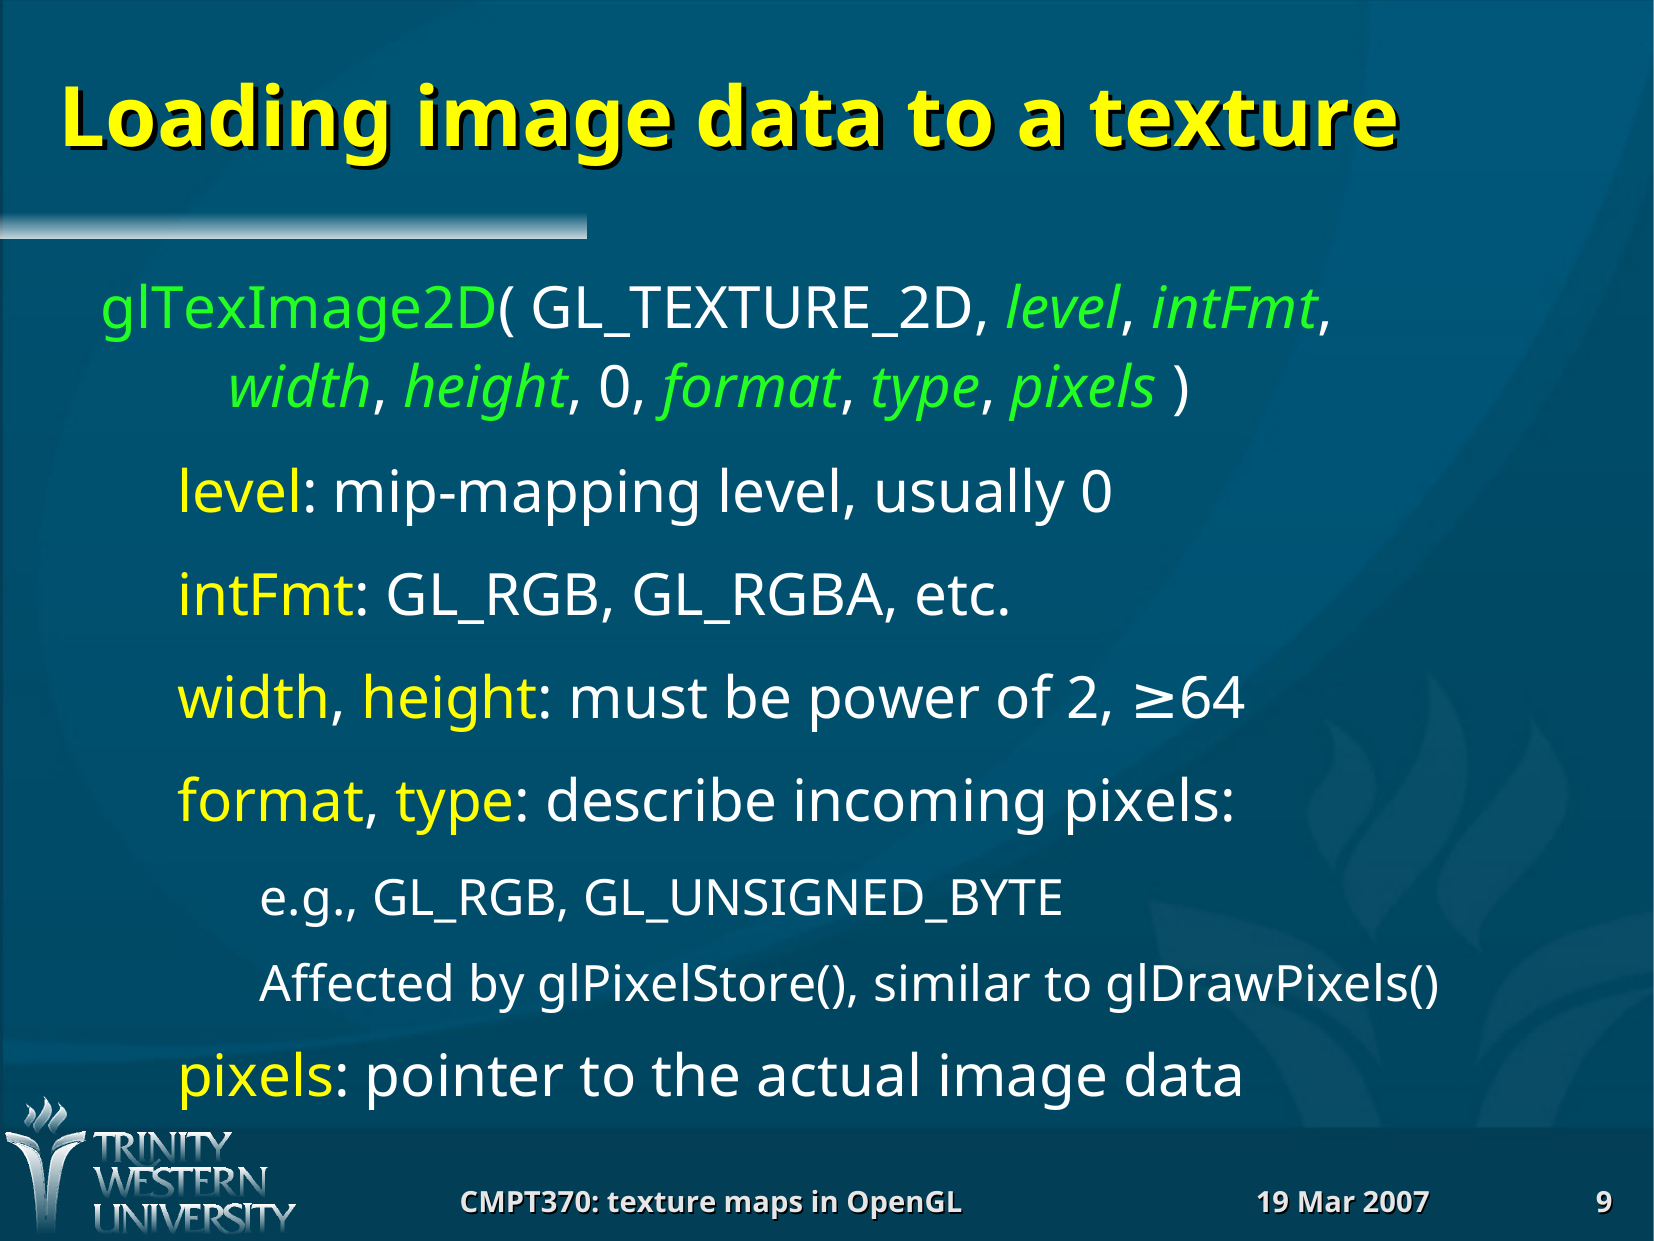

# Loading image data to a texture
glTexImage2D( GL_TEXTURE_2D, level, intFmt,
	width, height, 0, format, type, pixels )
level: mip-mapping level, usually 0
intFmt: GL_RGB, GL_RGBA, etc.
width, height: must be power of 2, ≥64
format, type: describe incoming pixels:
e.g., GL_RGB, GL_UNSIGNED_BYTE
Affected by glPixelStore(), similar to glDrawPixels()
pixels: pointer to the actual image data
CMPT370: texture maps in OpenGL
19 Mar 2007
9